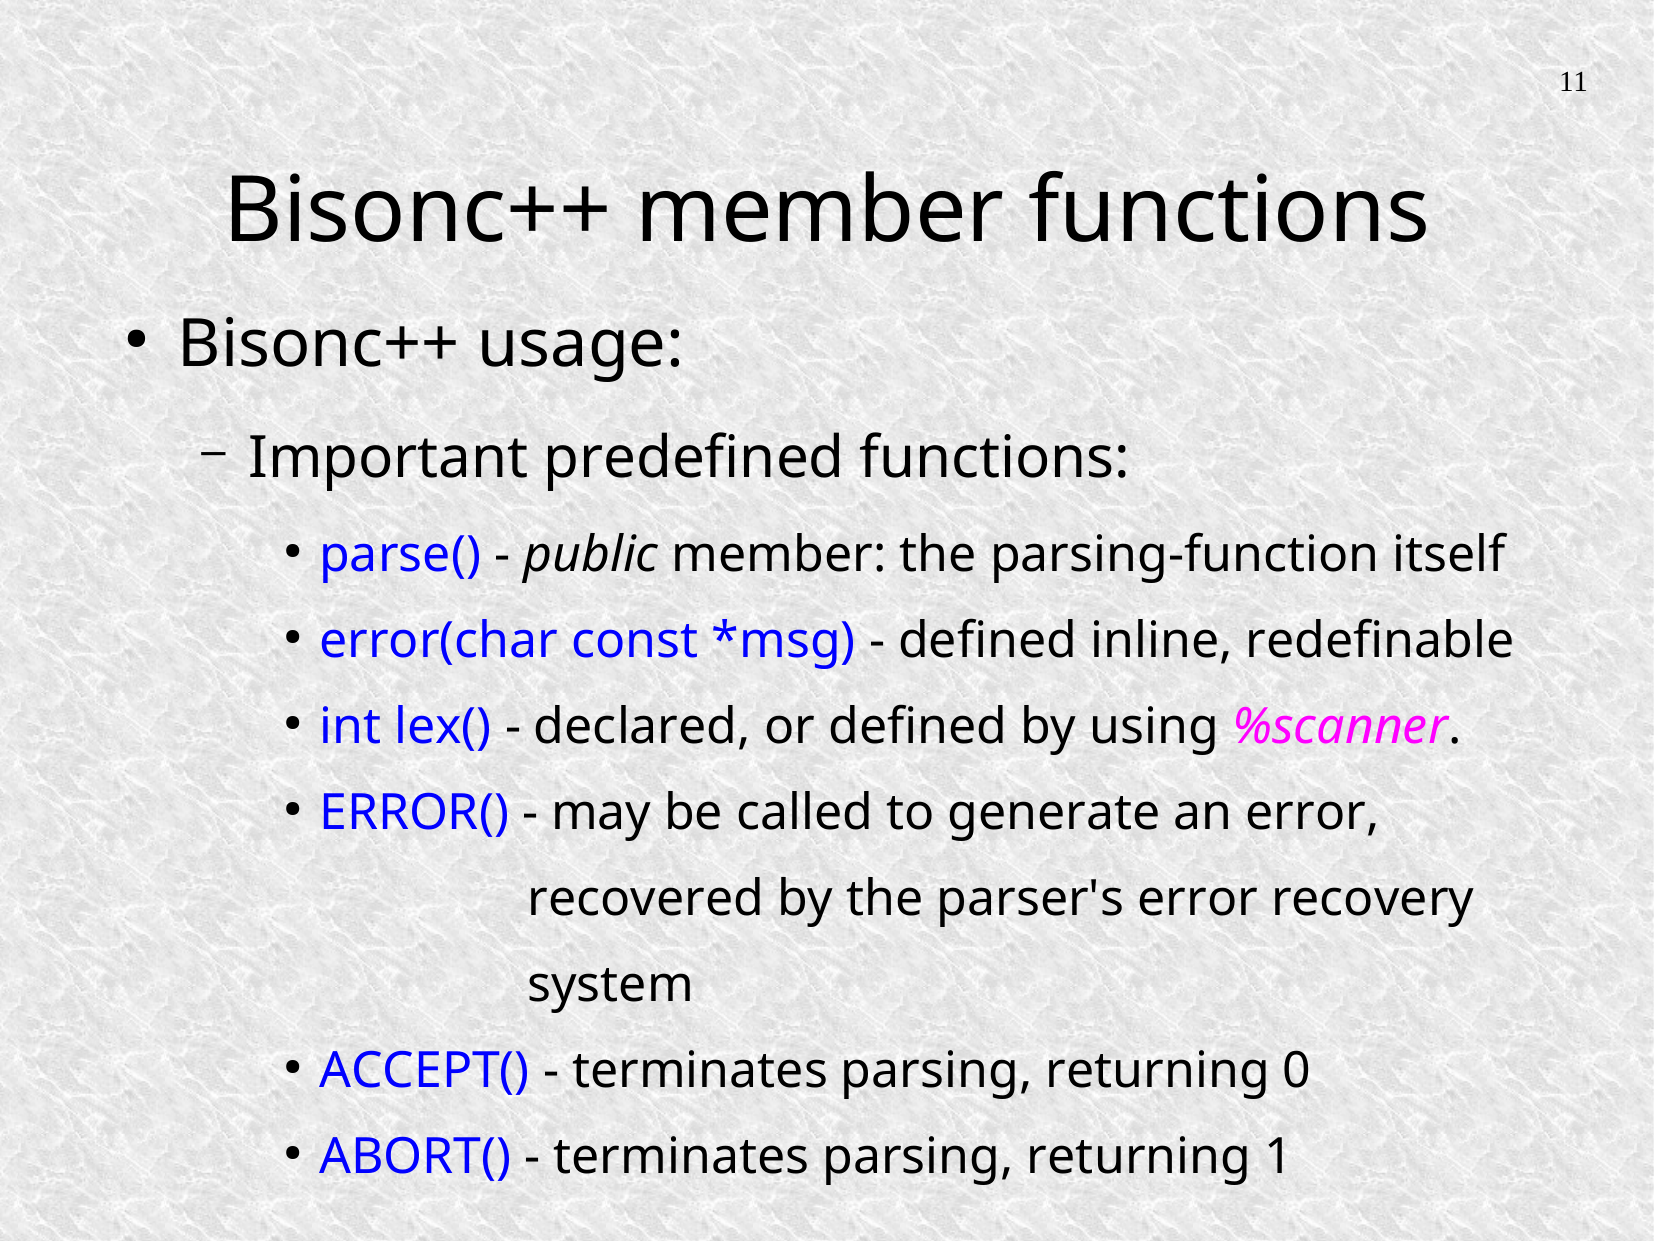

11
# Bisonc++ member functions
Bisonc++ usage:
Important predefined functions:
parse() - public member: the parsing-function itself
error(char const *msg) - defined inline, redefinable
int lex() - declared, or defined by using %scanner.
ERROR() - may be called to generate an error,
 recovered by the parser's error recovery
 system
ACCEPT() - terminates parsing, returning 0
ABORT() - terminates parsing, returning 1